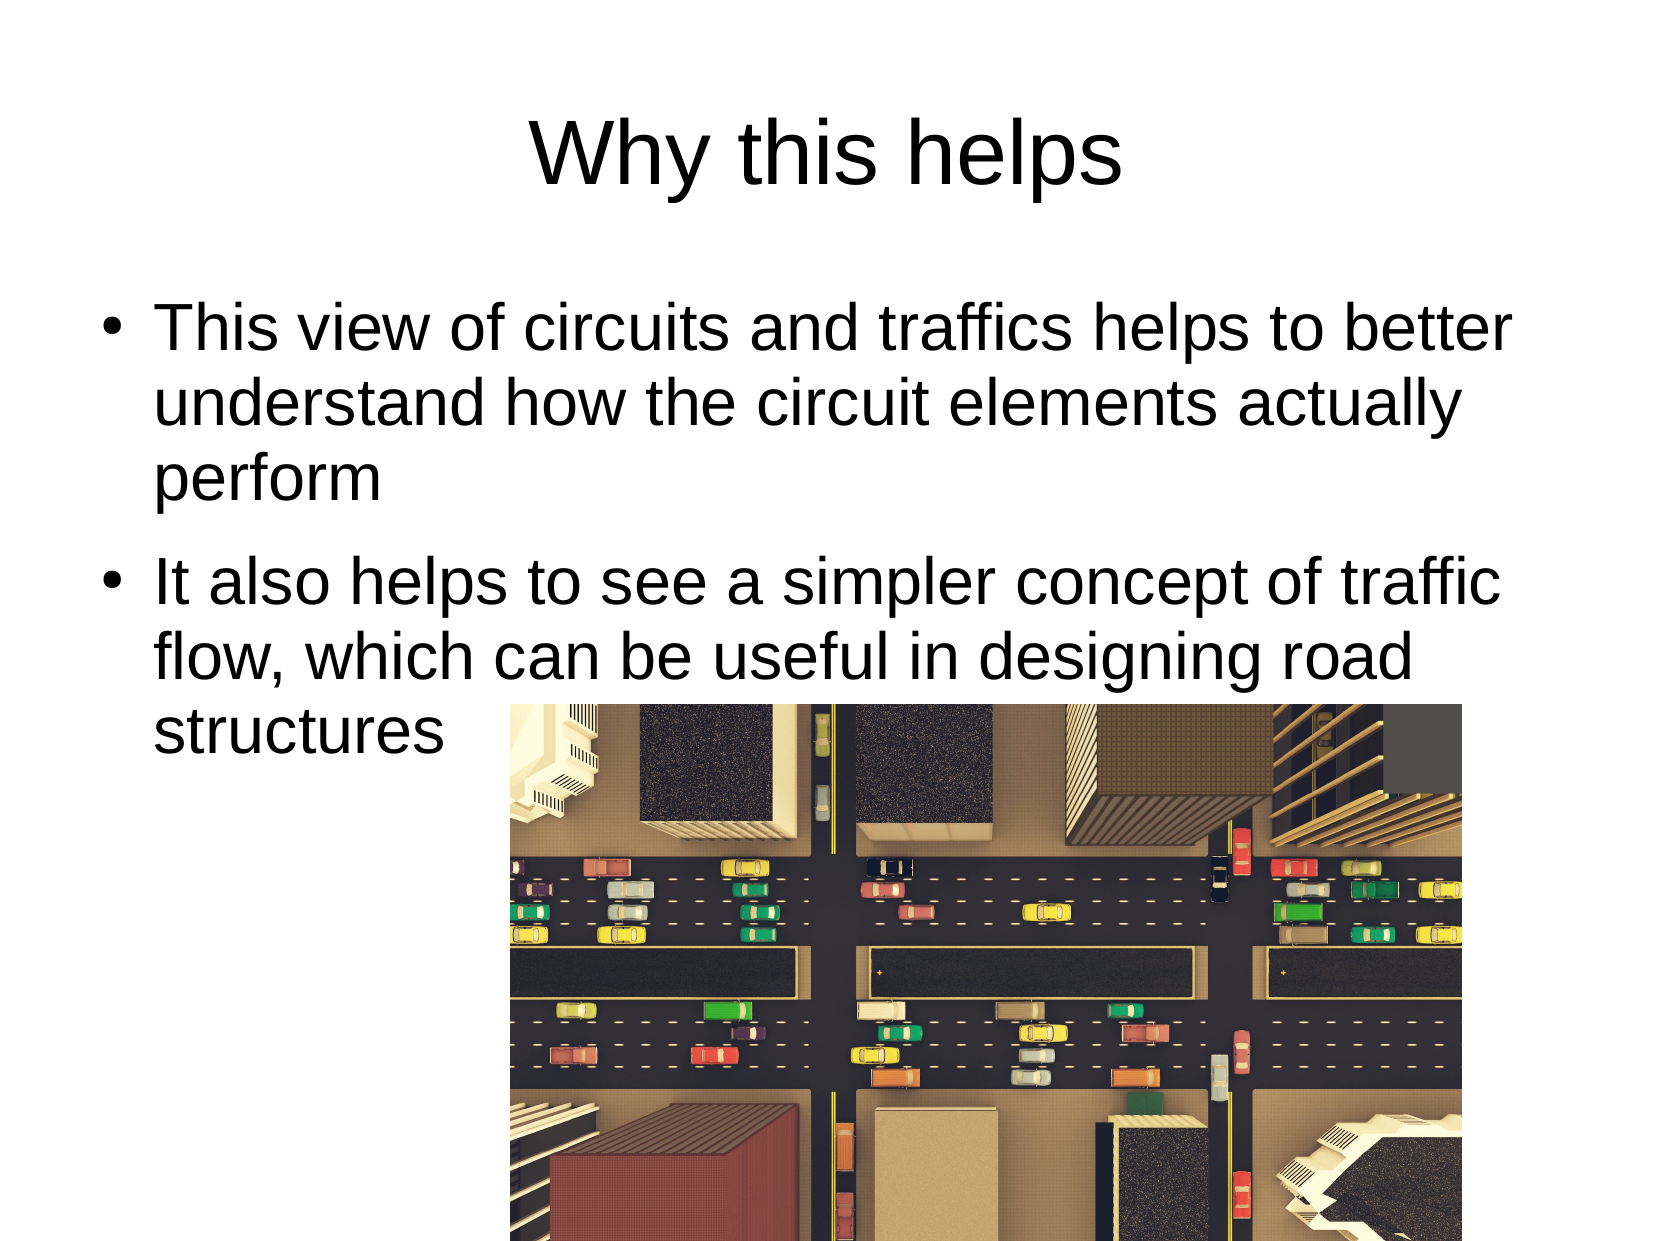

# Why this helps
This view of circuits and traffics helps to better understand how the circuit elements actually perform
It also helps to see a simpler concept of traffic flow, which can be useful in designing road structures